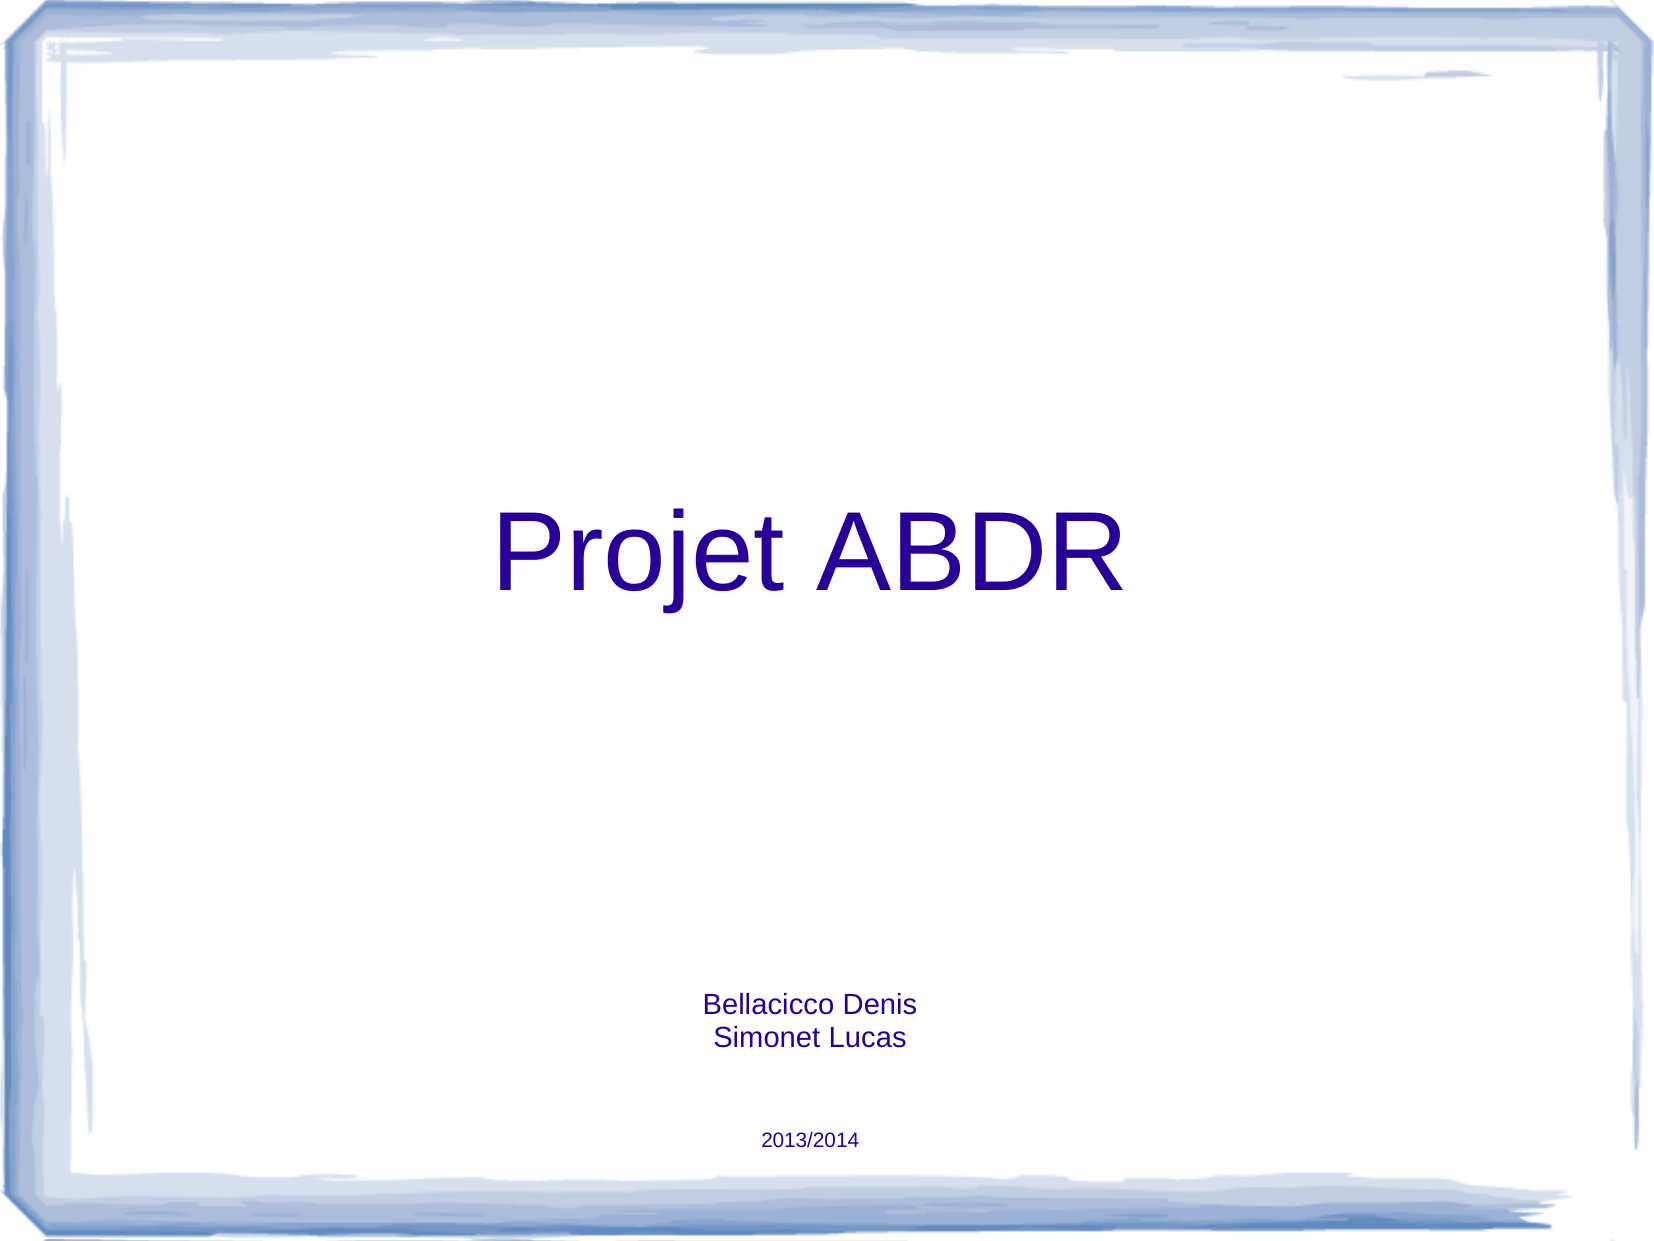

# Projet ABDR
Bellacicco Denis
Simonet Lucas
2013/2014